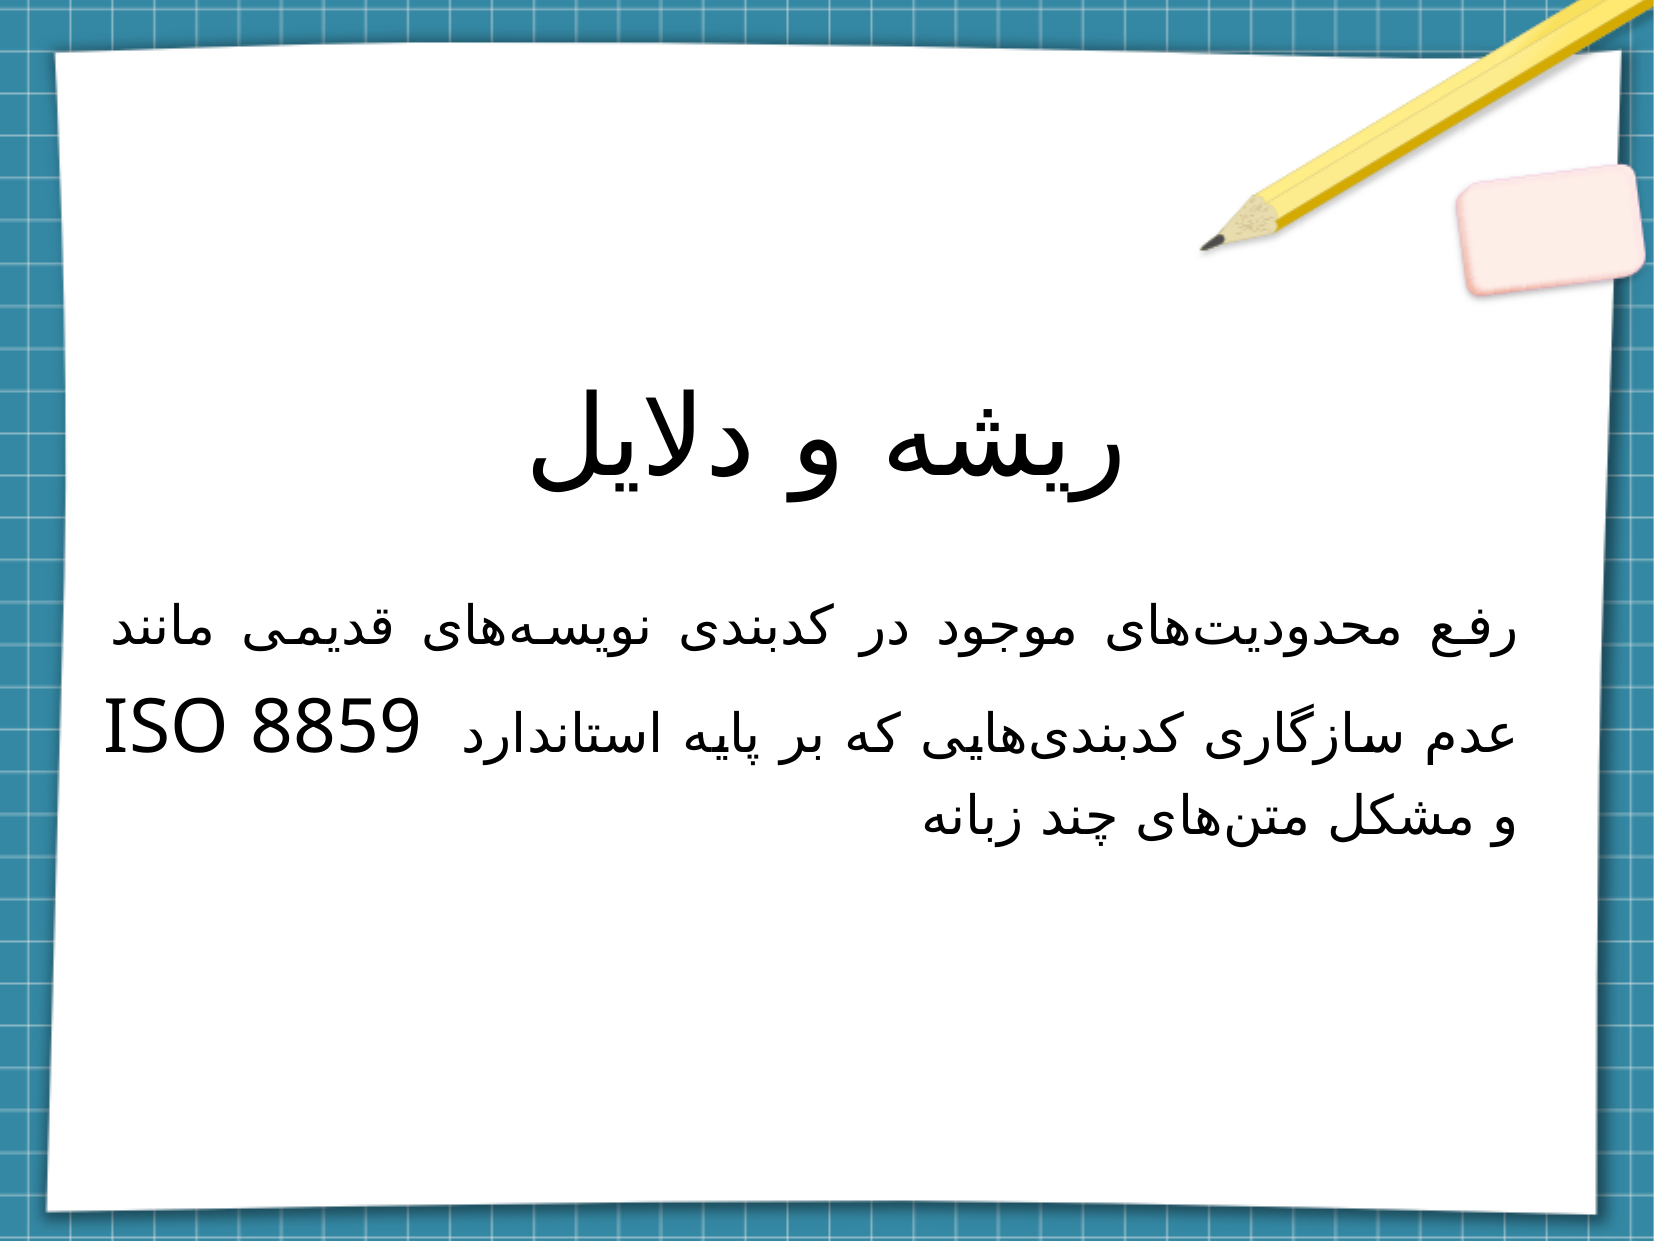

# ریشه و دلایل
رفع محدودیت‌های موجود در کدبندی نویسه‌های قدیمی مانند عدم سازگاری کدبندی‌هایی که بر پایه استاندارد ISO 8859 و مشکل متن‌های چند زبانه